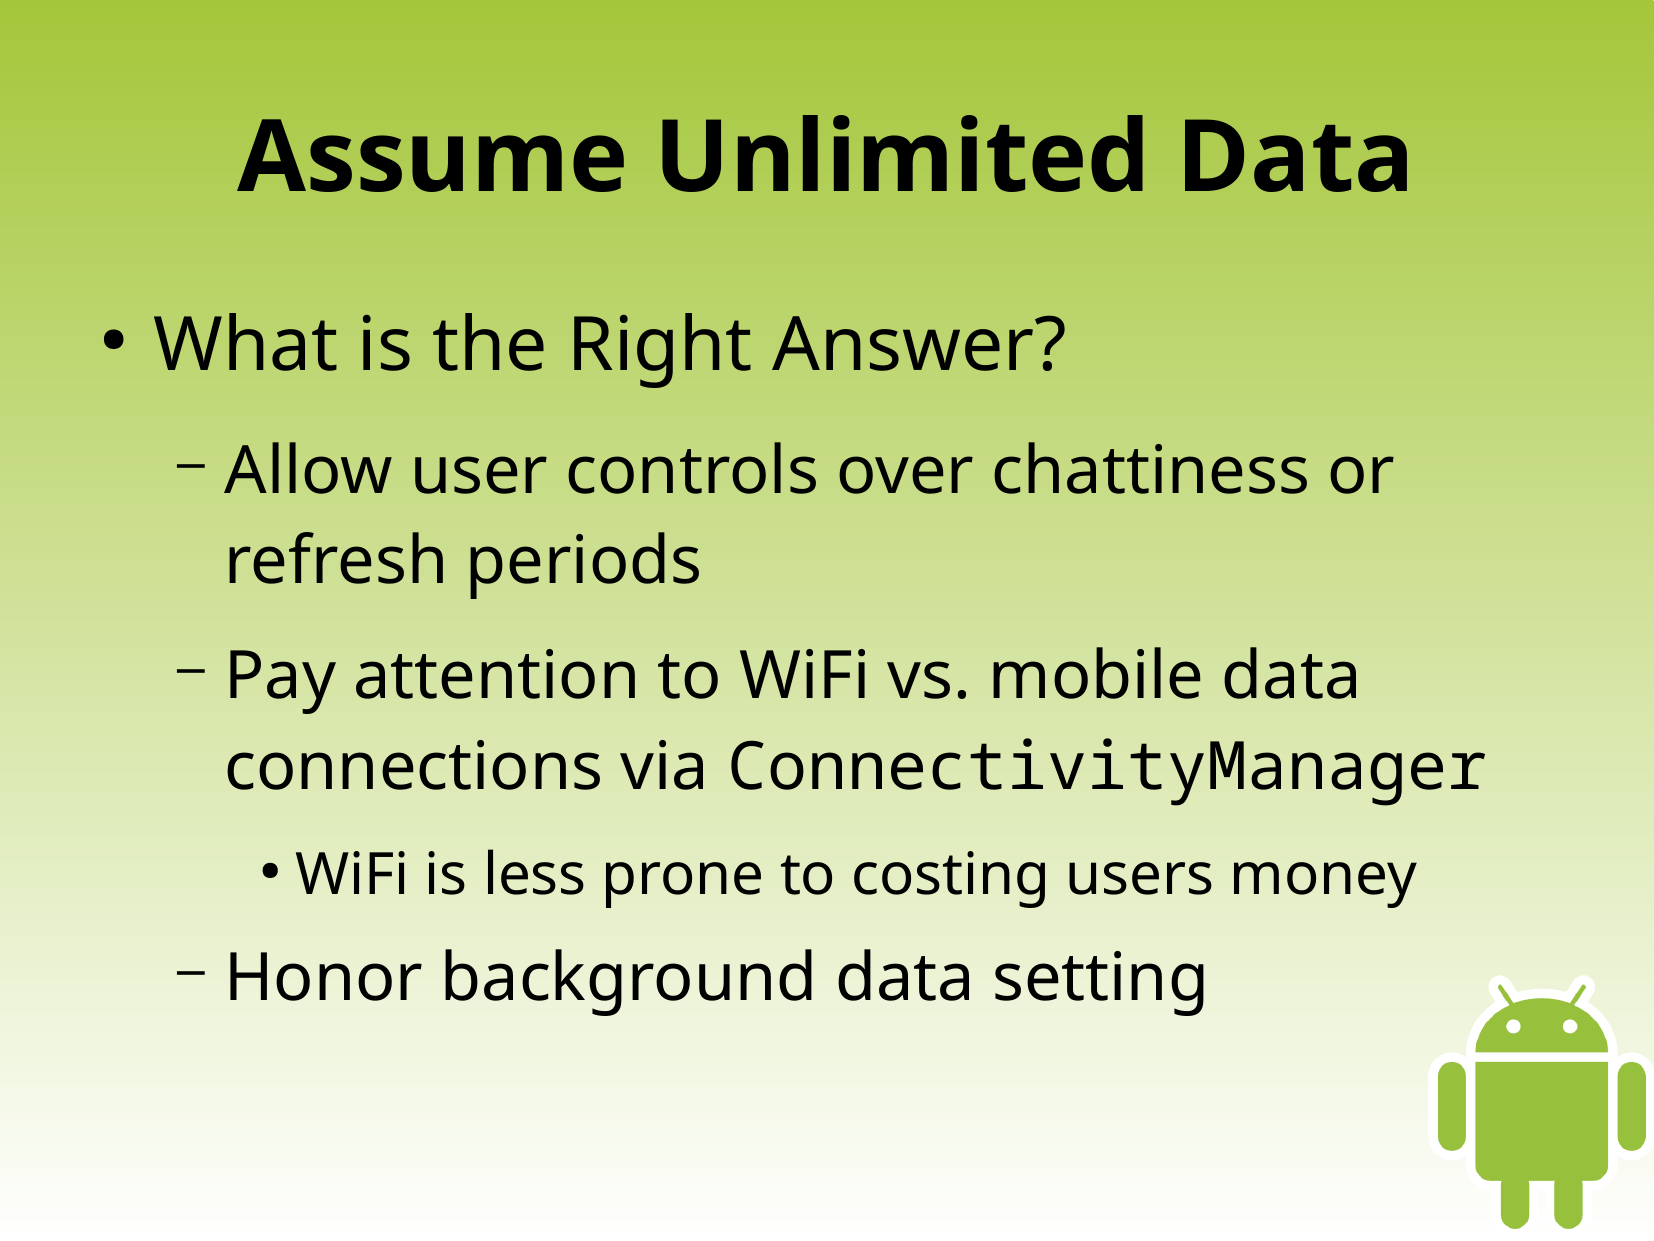

# Assume Unlimited Data
What is the Right Answer?
Allow user controls over chattiness or refresh periods
Pay attention to WiFi vs. mobile data connections via ConnectivityManager
WiFi is less prone to costing users money
Honor background data setting